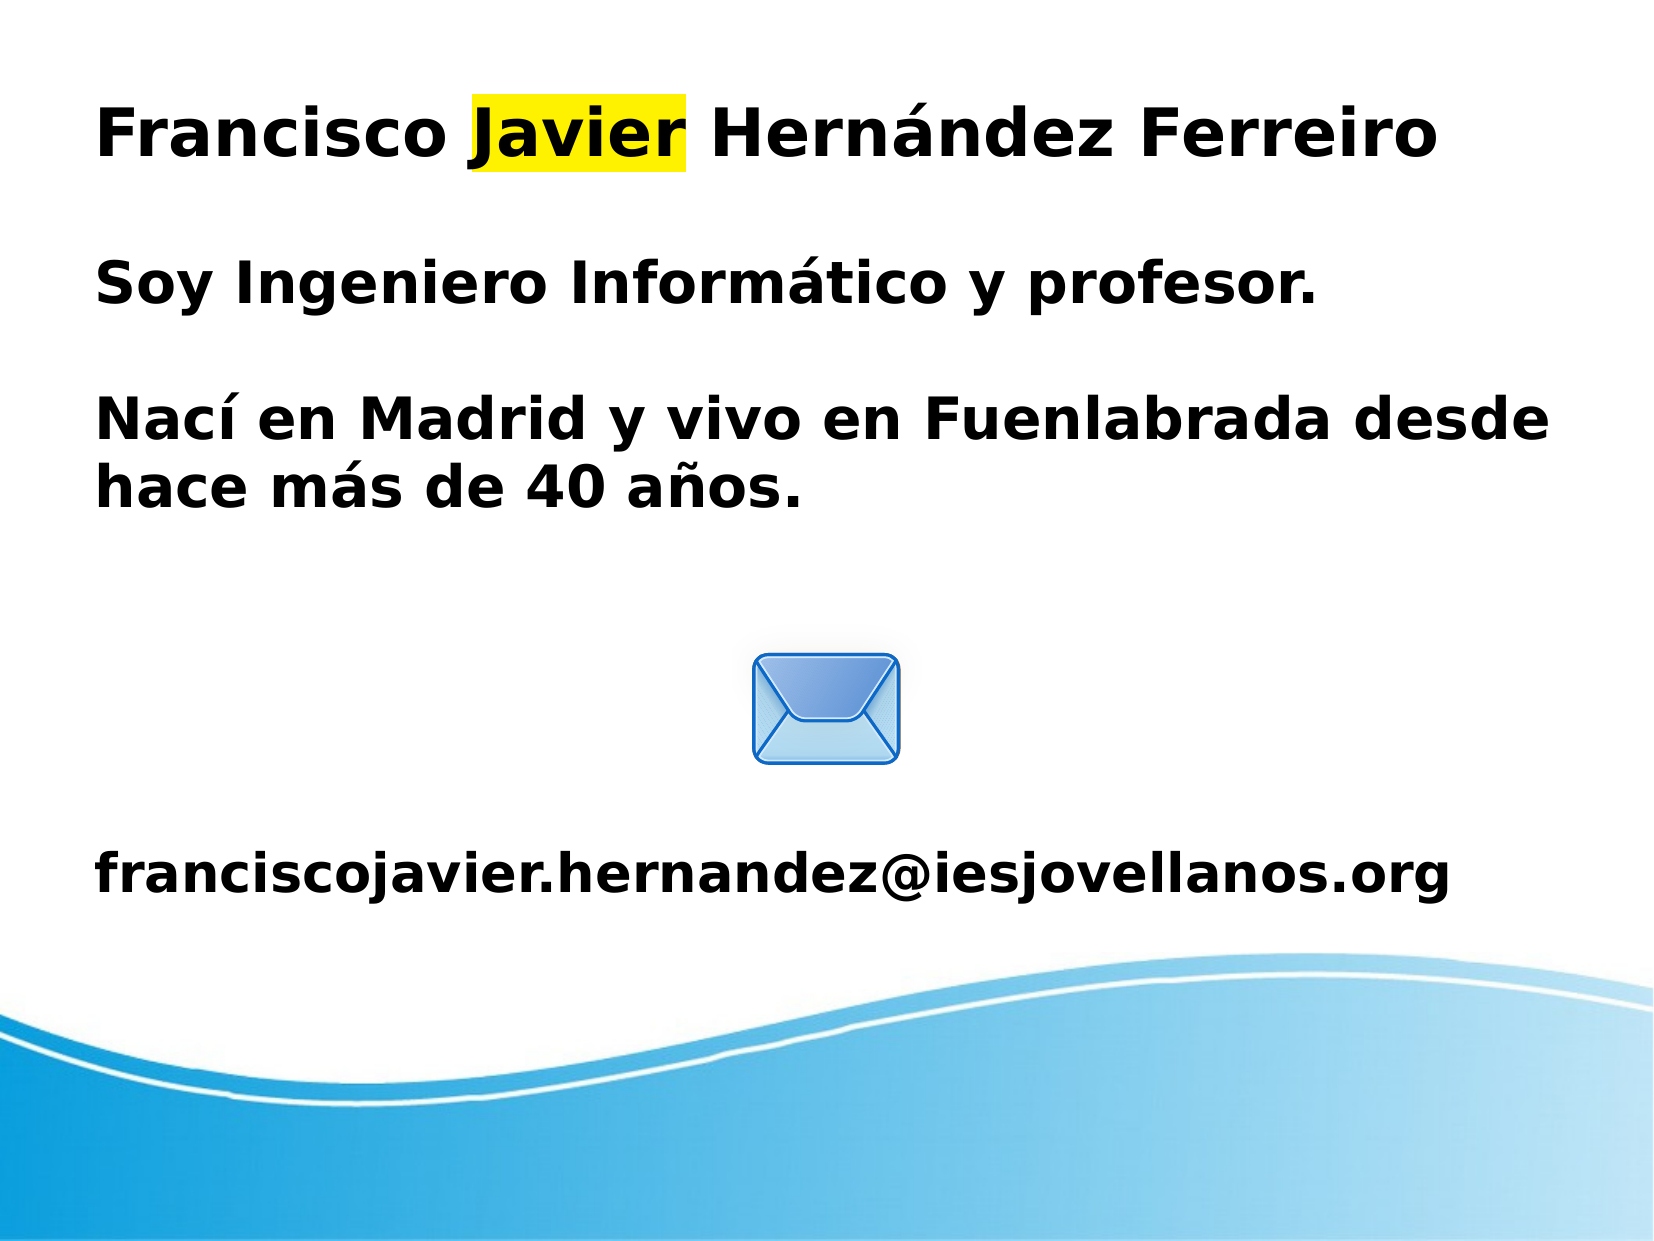

# Francisco Javier Hernández Ferreiro Soy Ingeniero Informático y profesor. Nací en Madrid y vivo en Fuenlabrada desde hace más de 40 años. franciscojavier.hernandez@iesjovellanos.org